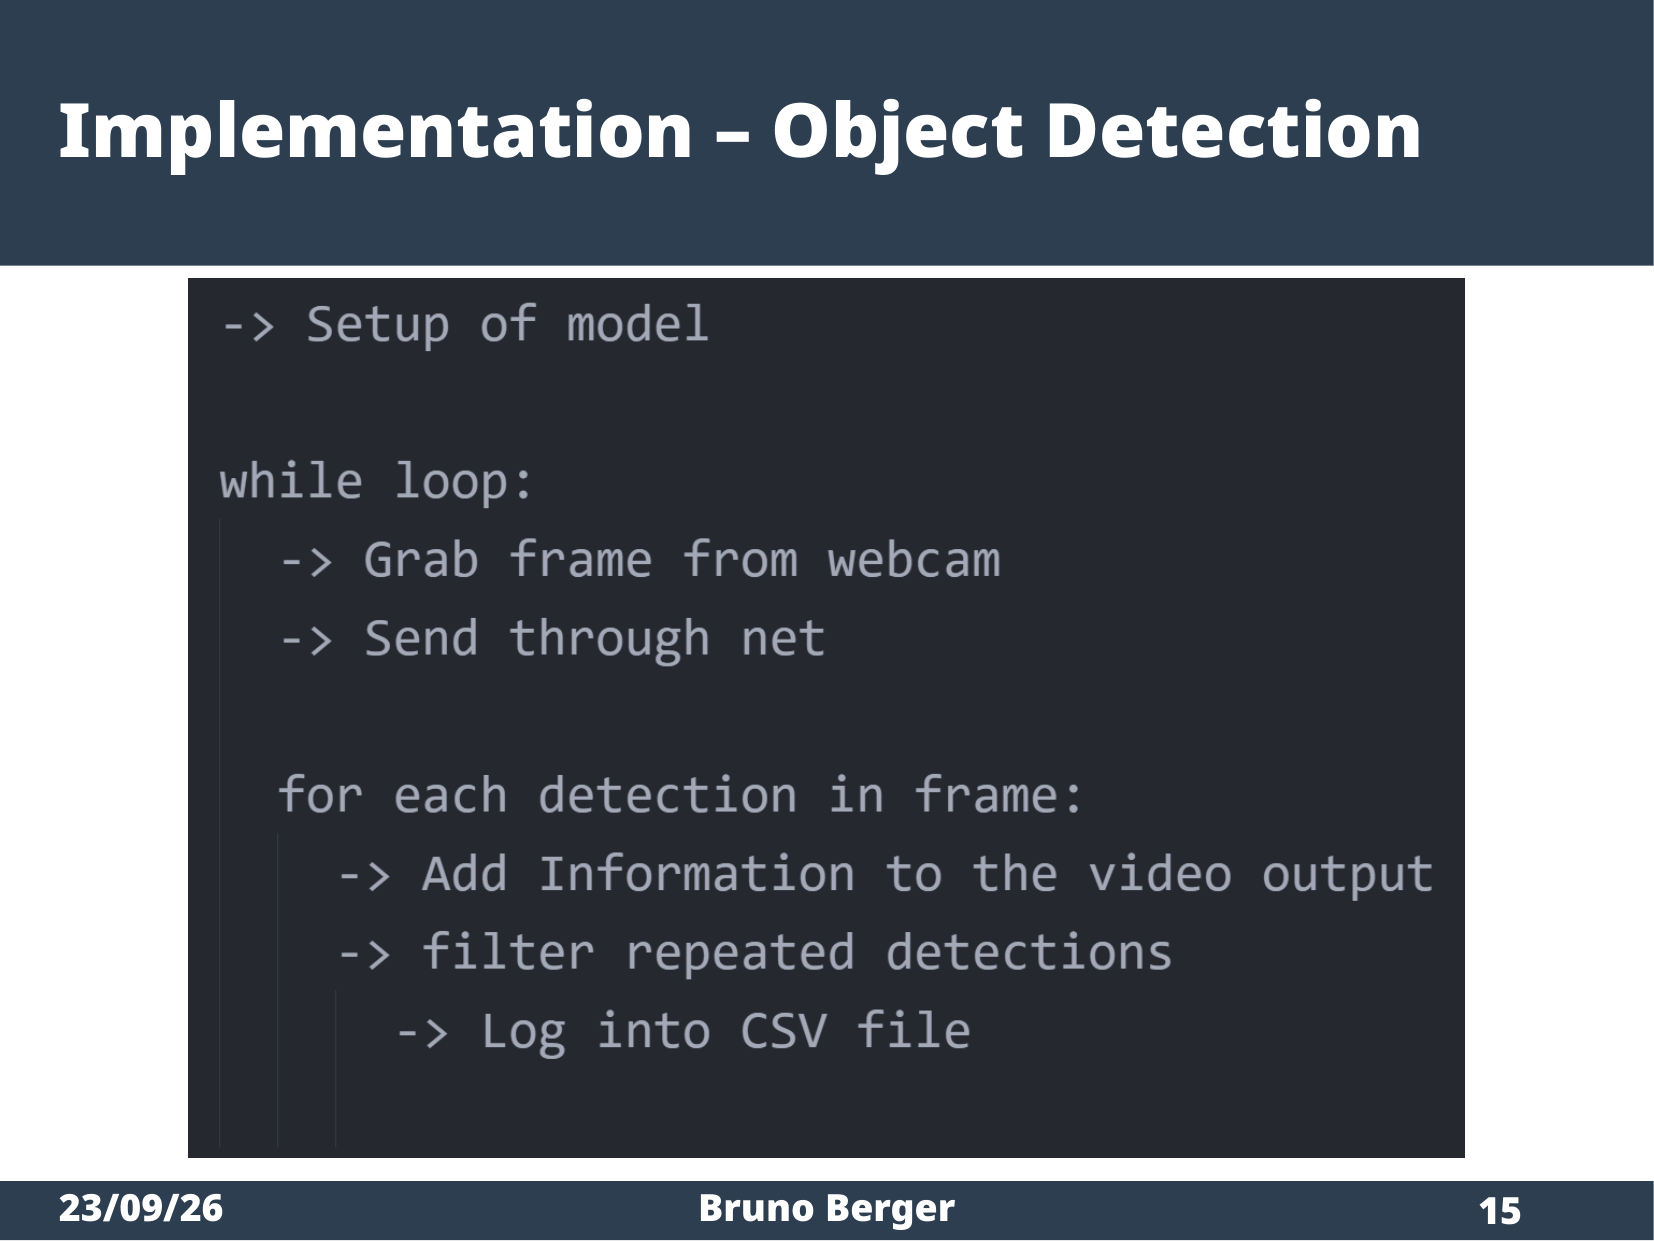

# Implementation – Object Detection
Bruno Berger
15